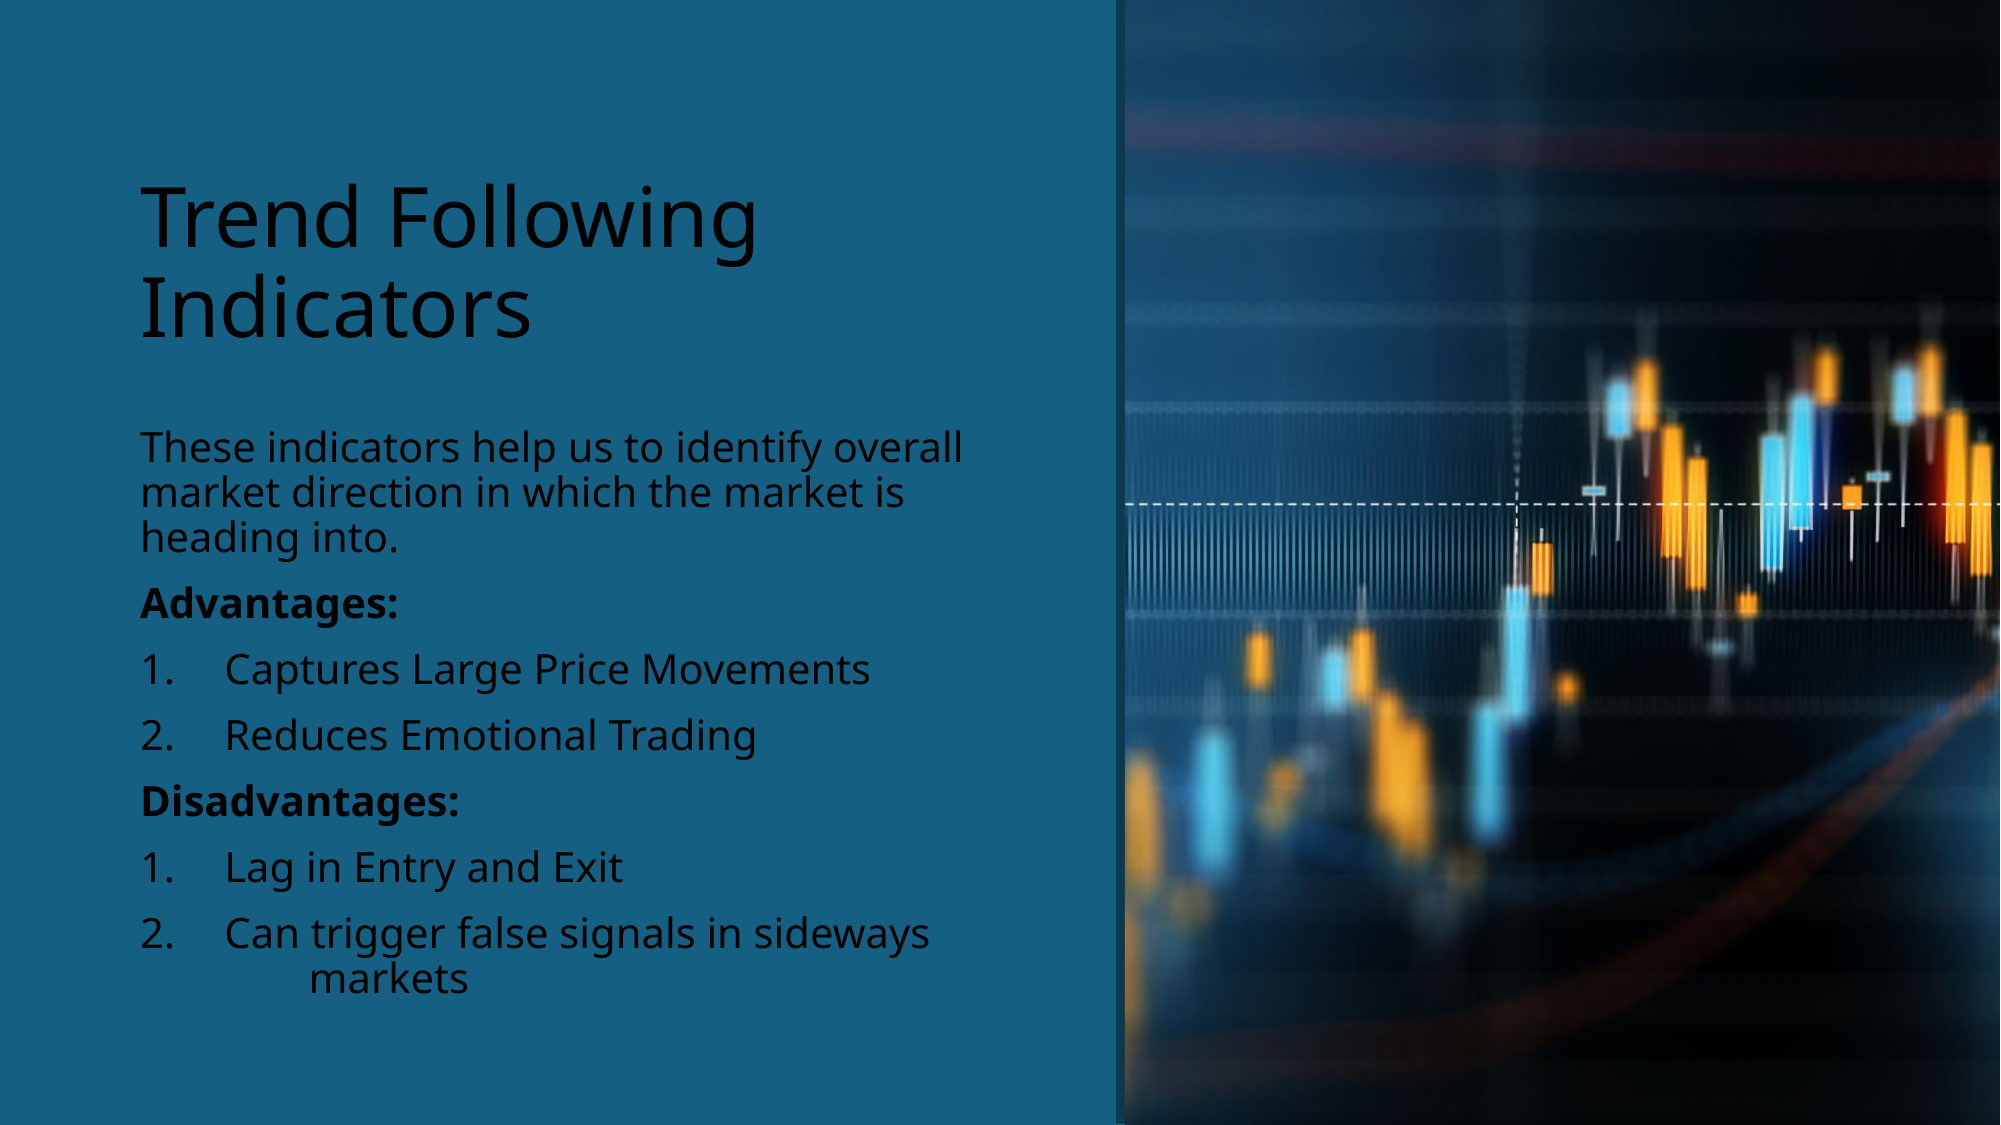

# Trend Following Indicators
These indicators help us to identify overall market direction in which the market is heading into.
Advantages:
Captures Large Price Movements
Reduces Emotional Trading
Disadvantages:
Lag in Entry and Exit
Can trigger false signals in sideways markets